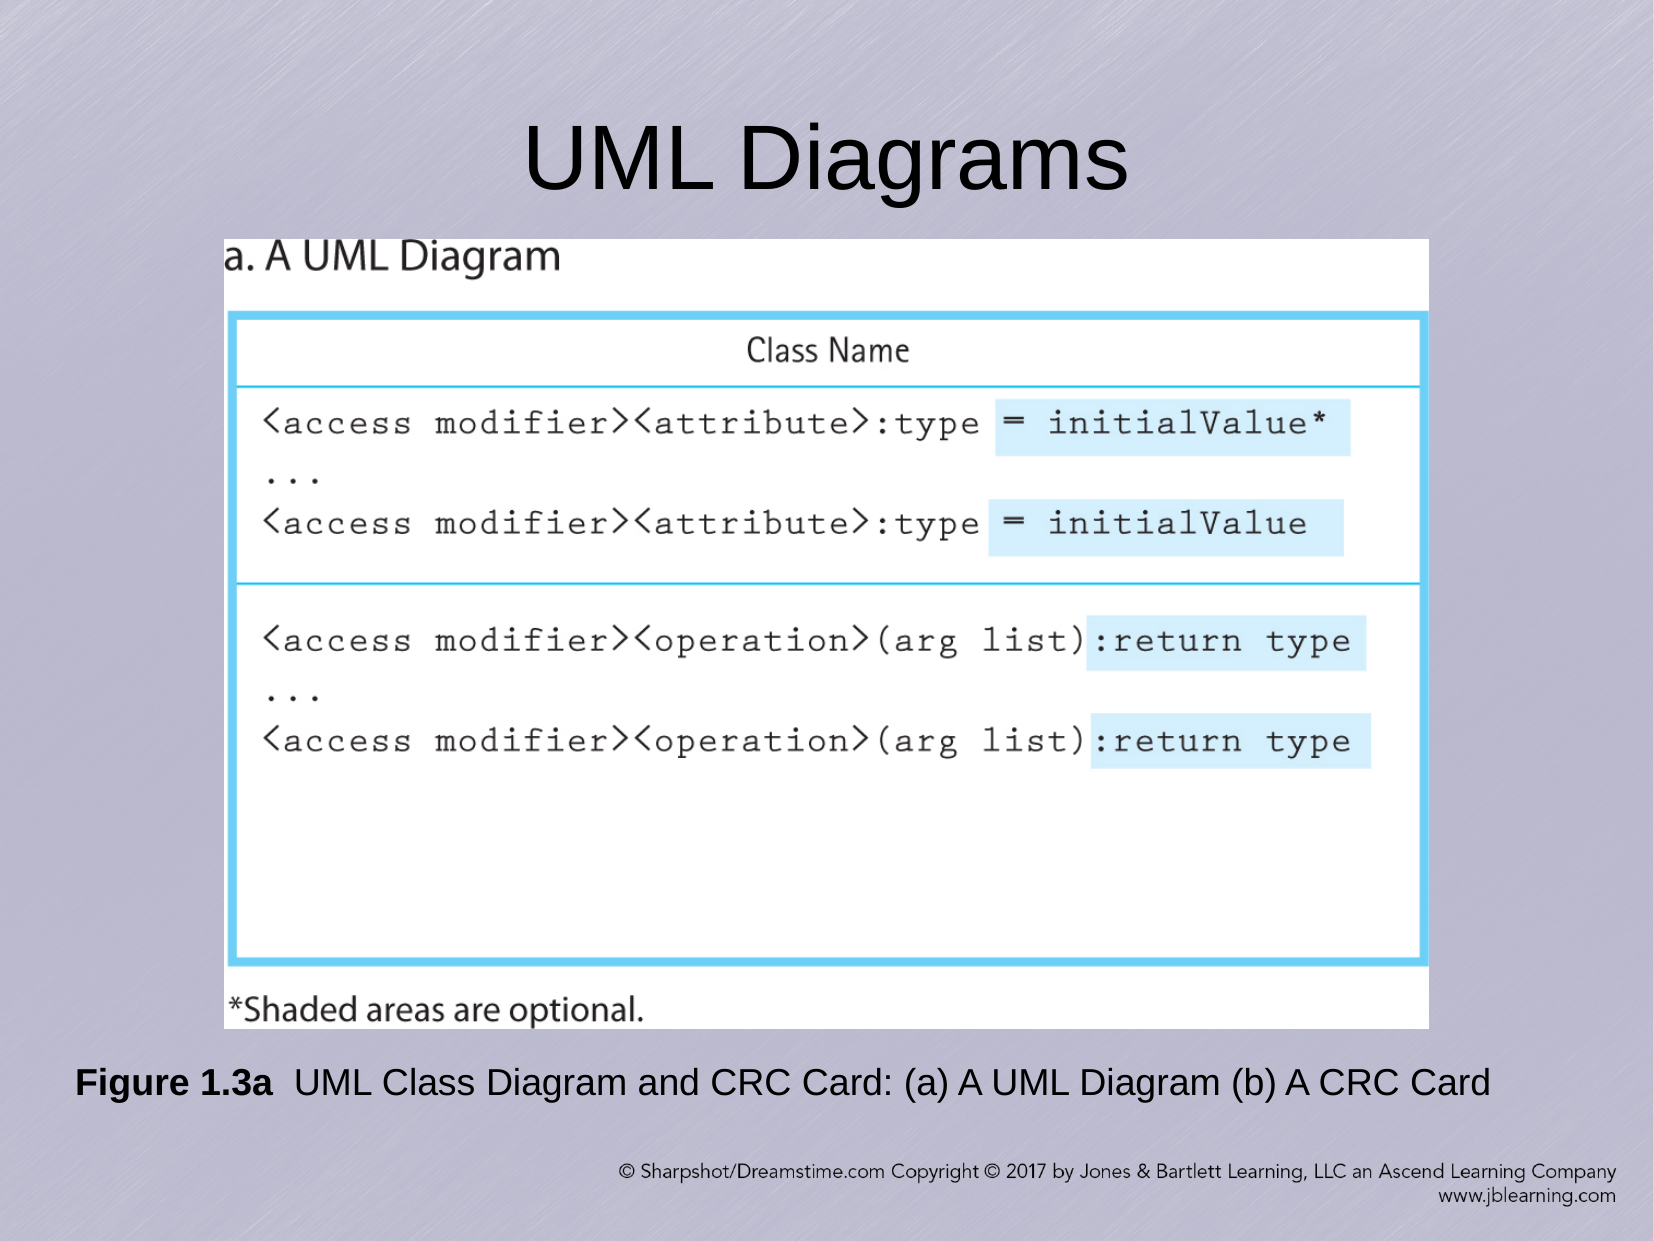

UML Diagrams
	Figure 1.3a UML Class Diagram and CRC Card: (a) A UML Diagram (b) A CRC Card